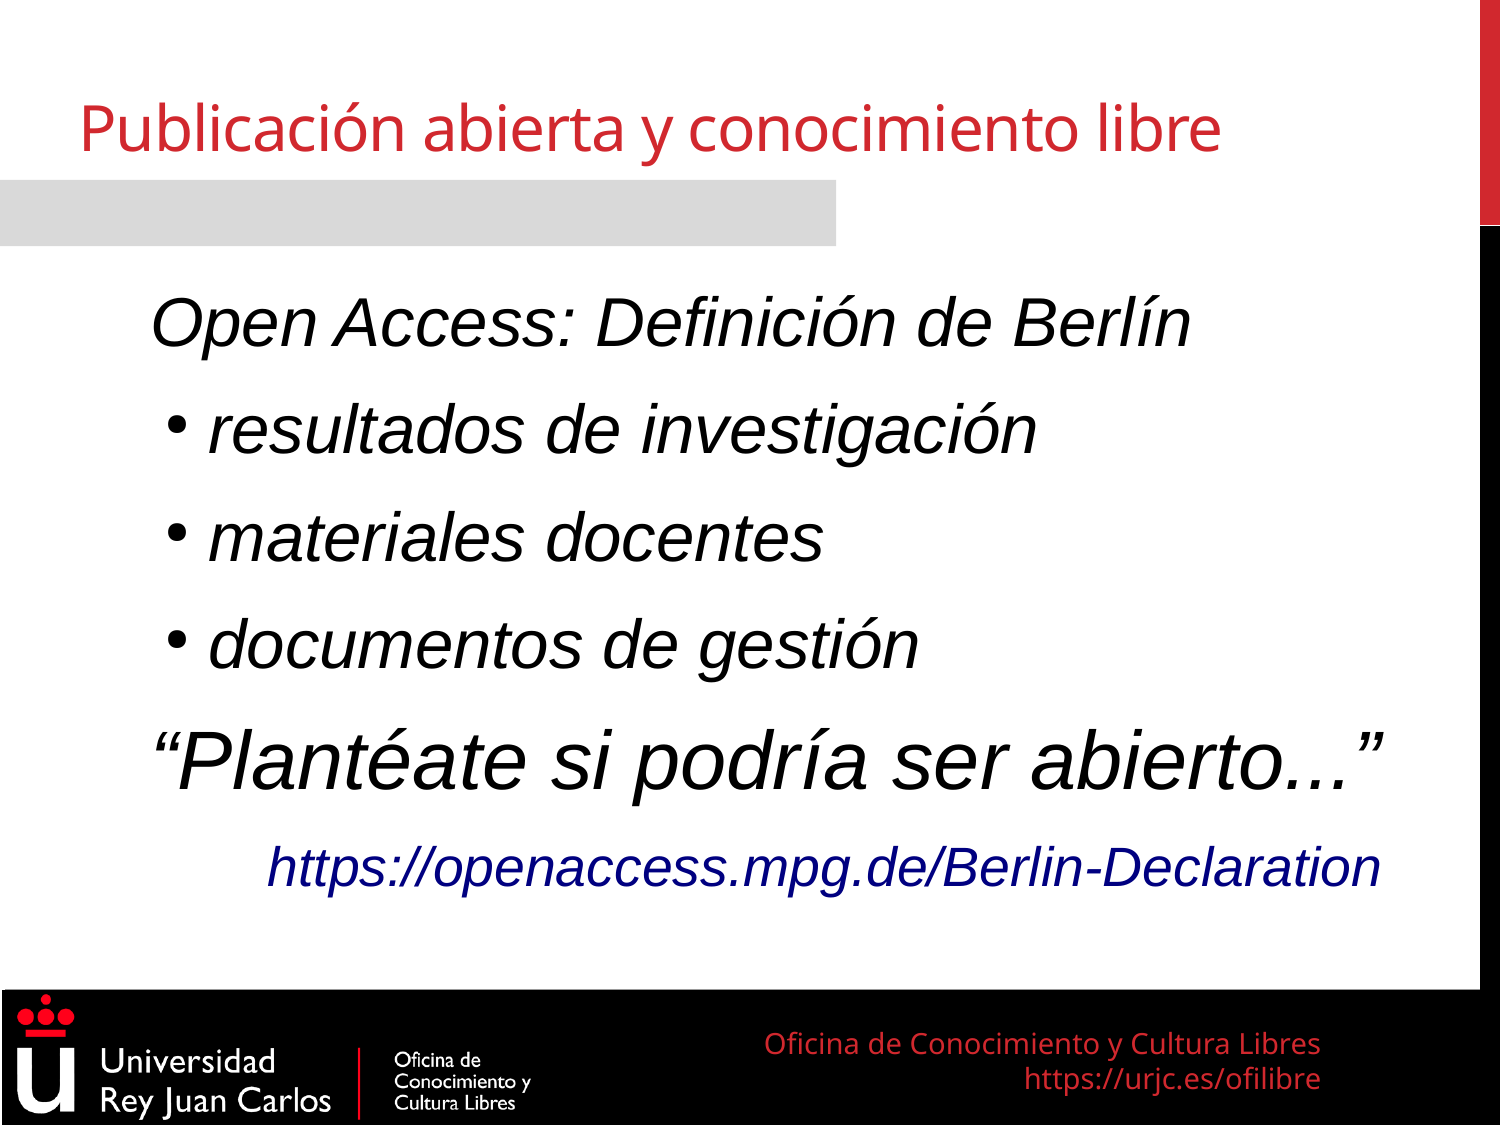

Publicación abierta y conocimiento libre
# Open Access: Definición de Berlín
resultados de investigación
materiales docentes
documentos de gestión
“Plantéate si podría ser abierto...”
https://openaccess.mpg.de/Berlin-Declaration